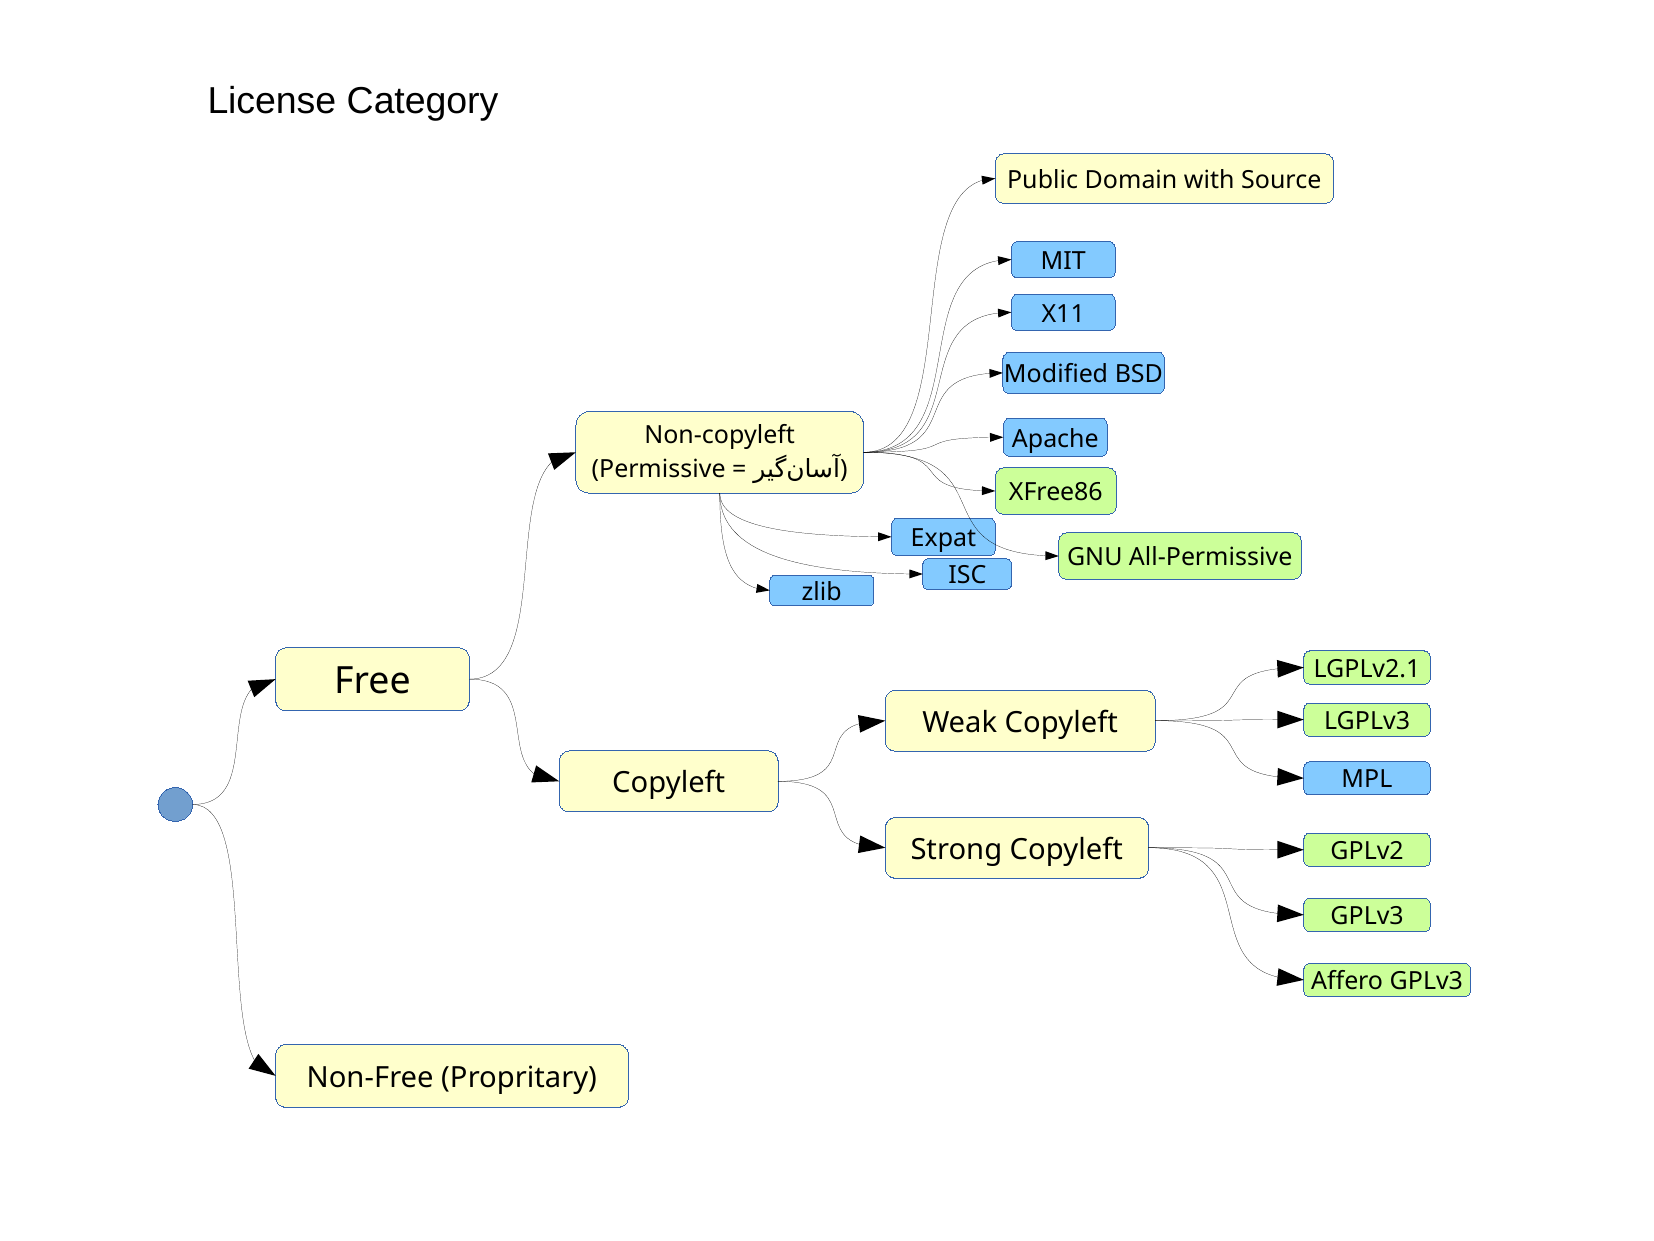

License Category
Public Domain with Source
MIT
X11
Modified BSD
Non-copyleft
(Permissive = آسان‌گیر)
Apache
XFree86
Expat
GNU All-Permissive
ISC
zlib
Free
LGPLv2.1
Weak Copyleft
LGPLv3
Copyleft
MPL
Strong Copyleft
GPLv2
GPLv3
Affero GPLv3
Non-Free (Propritary)